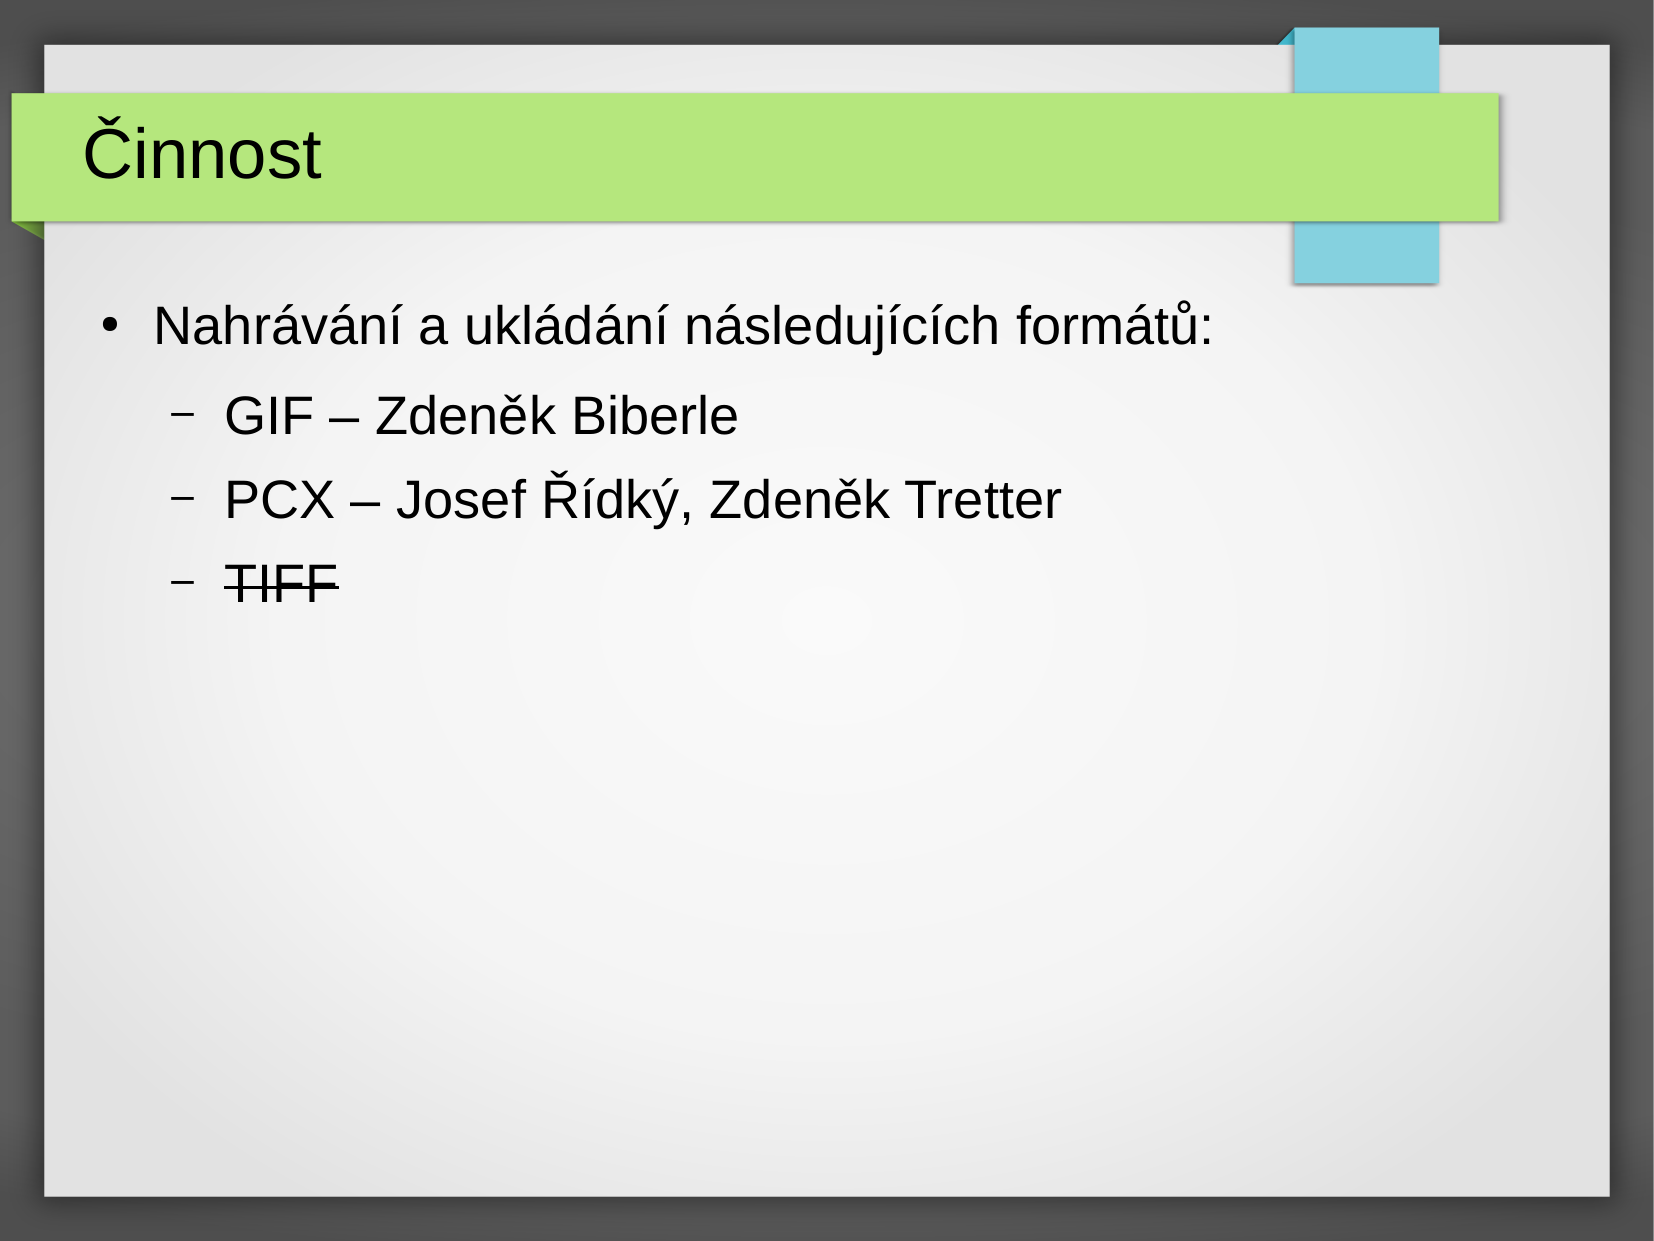

# Činnost
Nahrávání a ukládání následujících formátů:
GIF – Zdeněk Biberle
PCX – Josef Řídký, Zdeněk Tretter
TIFF